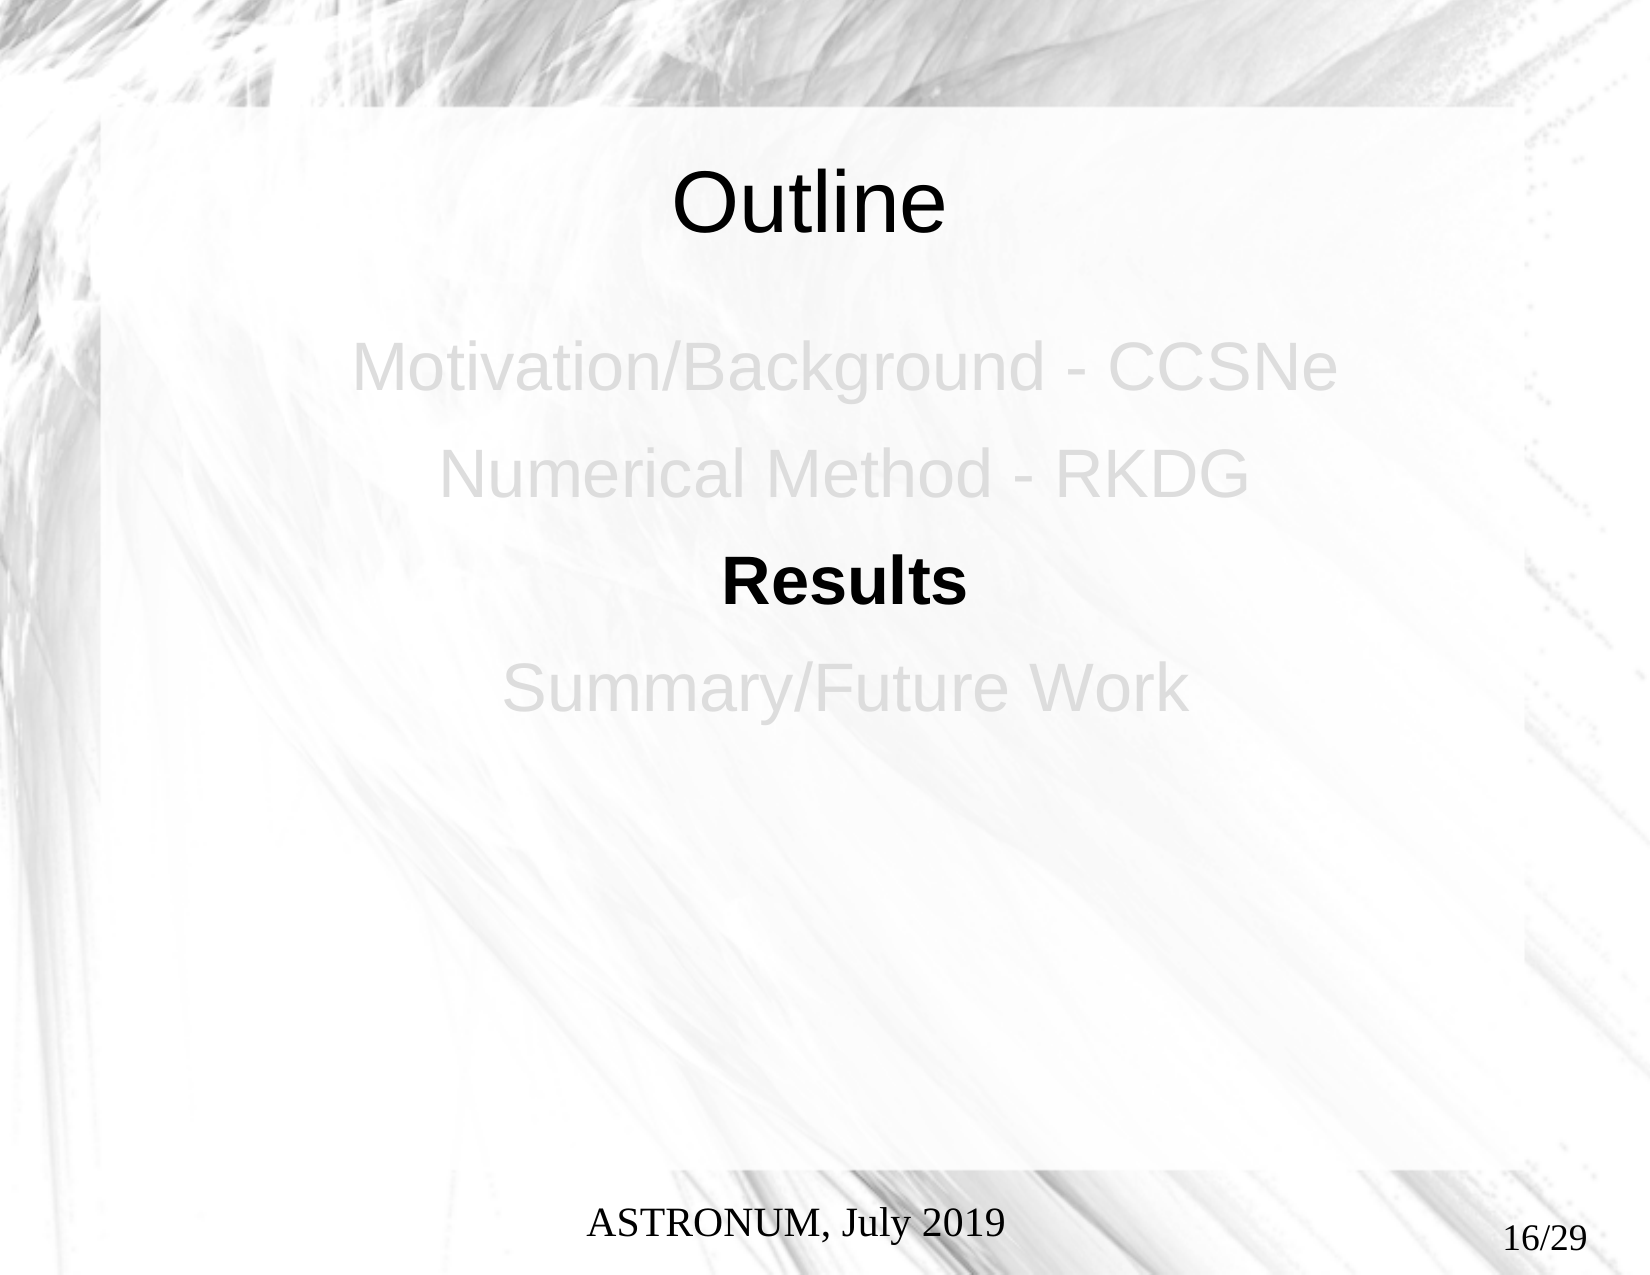

# Outline
Motivation/Background - CCSNe
Numerical Method - RKDG
Results
Summary/Future Work
ASTRONUM, July 2019
16